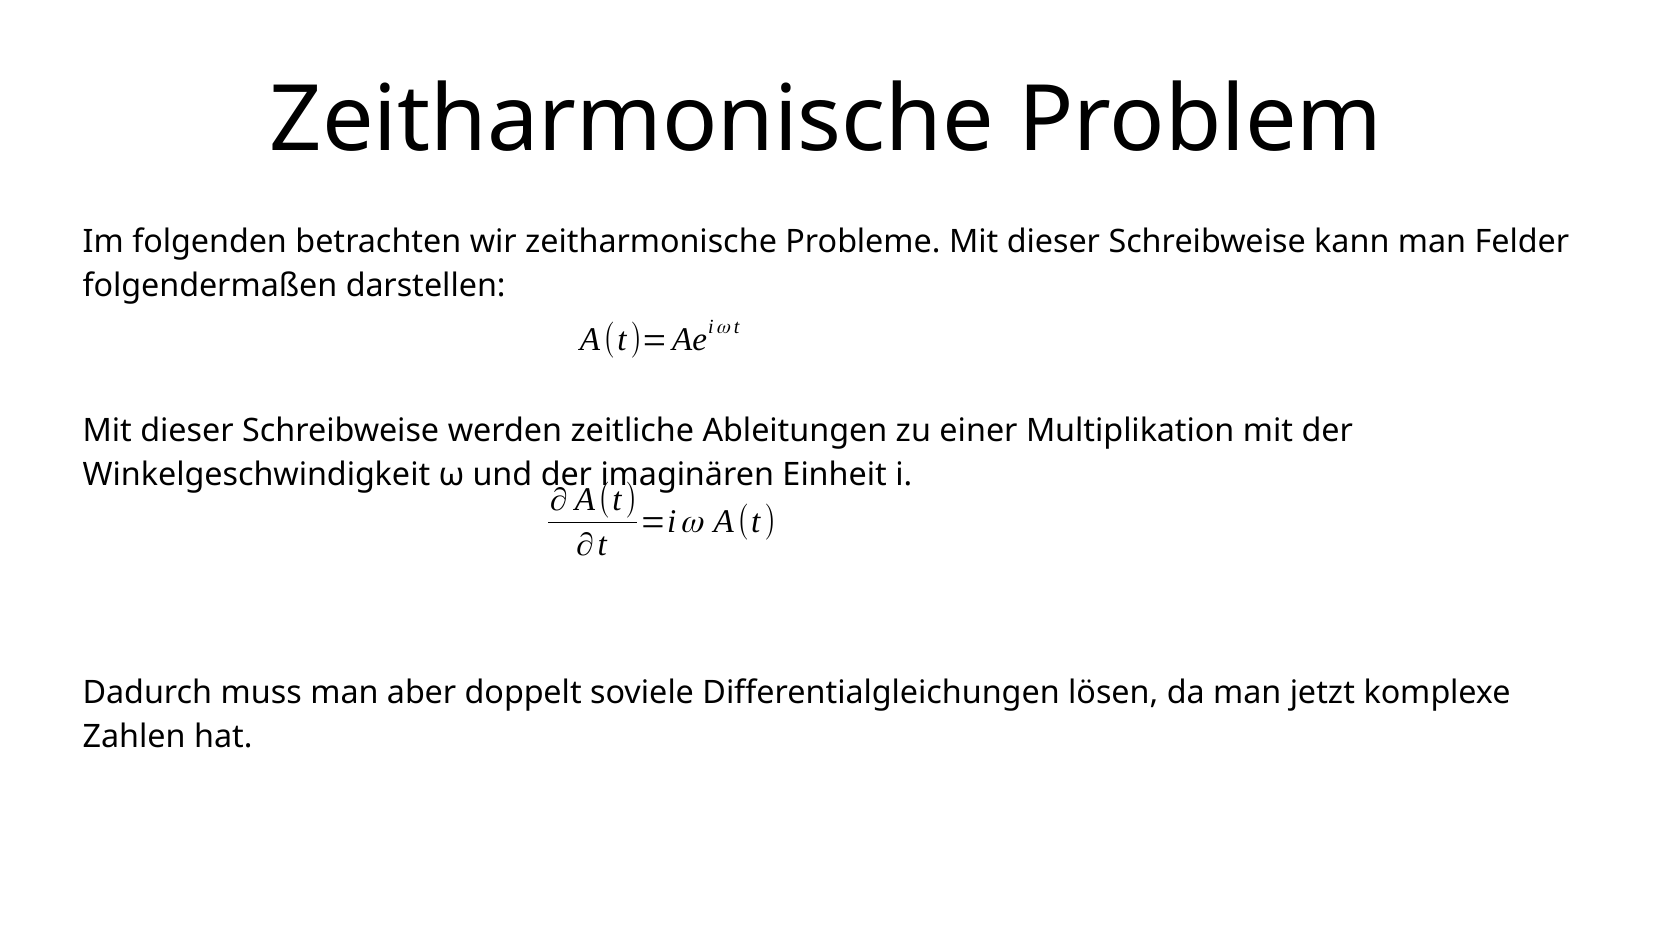

# Zeitharmonische Problem
Im folgenden betrachten wir zeitharmonische Probleme. Mit dieser Schreibweise kann man Felder folgendermaßen darstellen:
Mit dieser Schreibweise werden zeitliche Ableitungen zu einer Multiplikation mit der Winkelgeschwindigkeit ω und der imaginären Einheit i.
Dadurch muss man aber doppelt soviele Differentialgleichungen lösen, da man jetzt komplexe Zahlen hat.